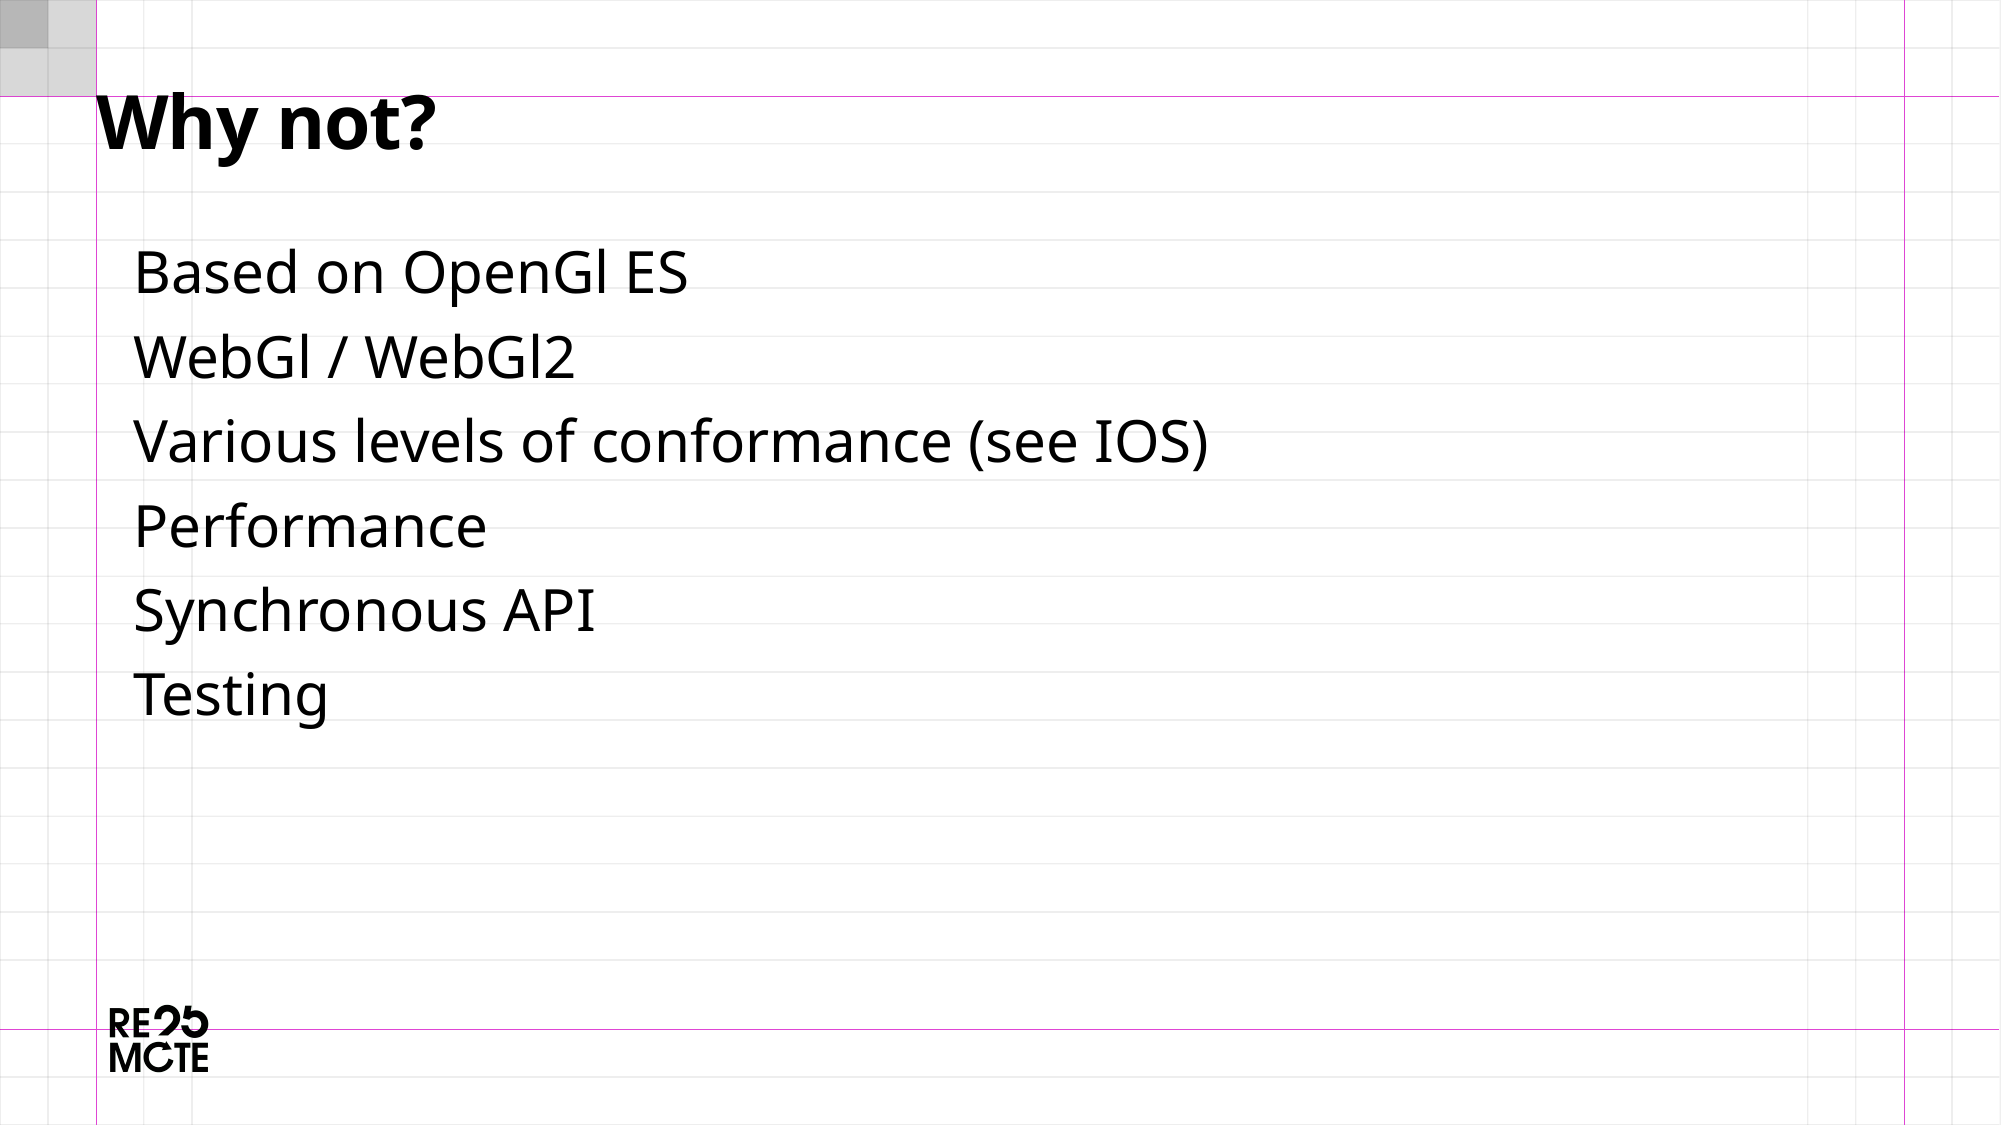

# Why not?
Based on OpenGl ES
WebGl / WebGl2
Various levels of conformance (see IOS)
Performance
Synchronous API
Testing